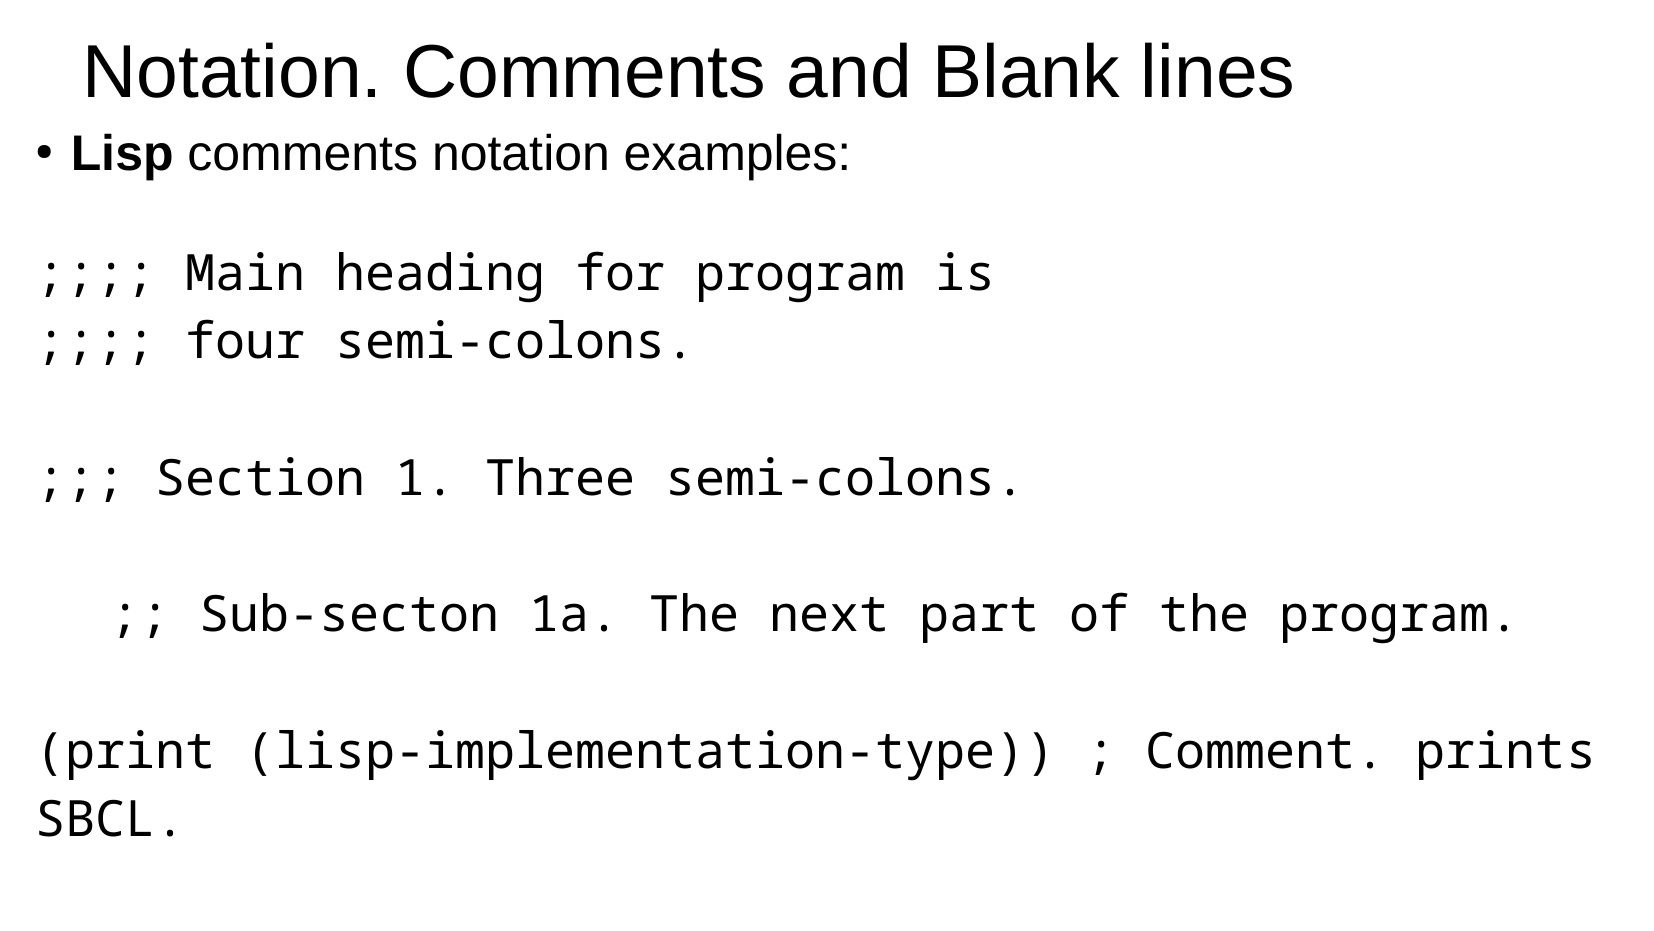

# Notation. Comments and Blank lines
Lisp comments notation examples:
;;;; Main heading for program is
;;;; four semi-colons.
;;; Section 1. Three semi-colons.
	;; Sub-secton 1a. The next part of the program.
(print (lisp-implementation-type)) ; Comment. prints SBCL.
#|
This comment, using hash and vertical bar
is spread over multiple lines.
|#